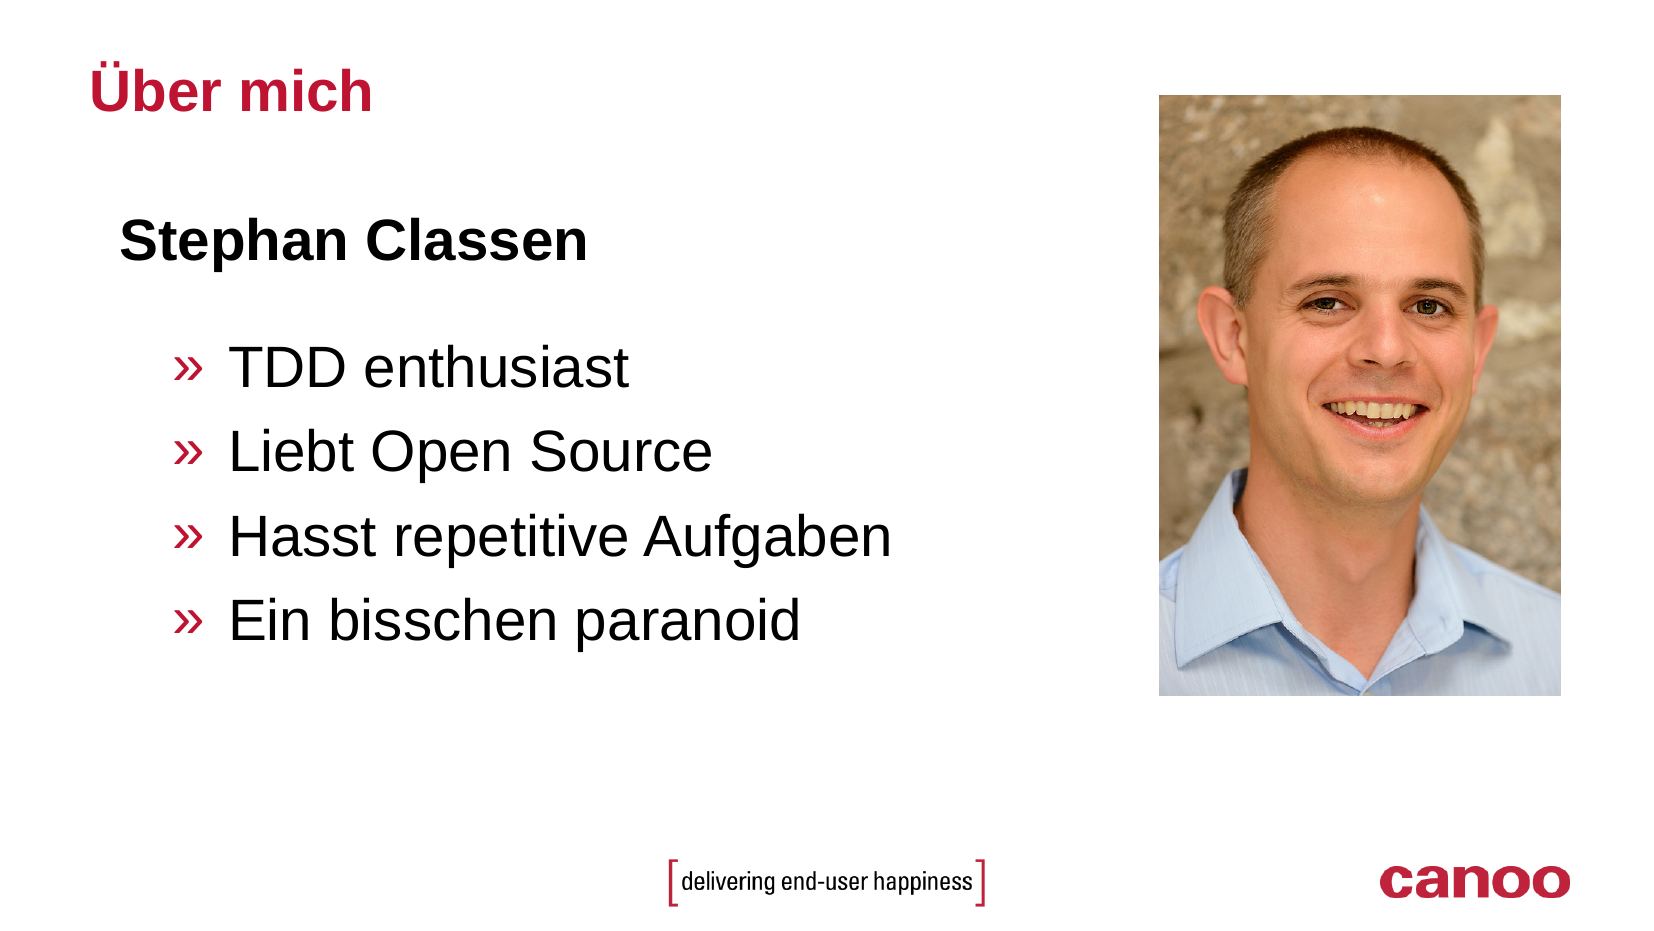

# Über mich
Stephan Classen
TDD enthusiast
Liebt Open Source
Hasst repetitive Aufgaben
Ein bisschen paranoid